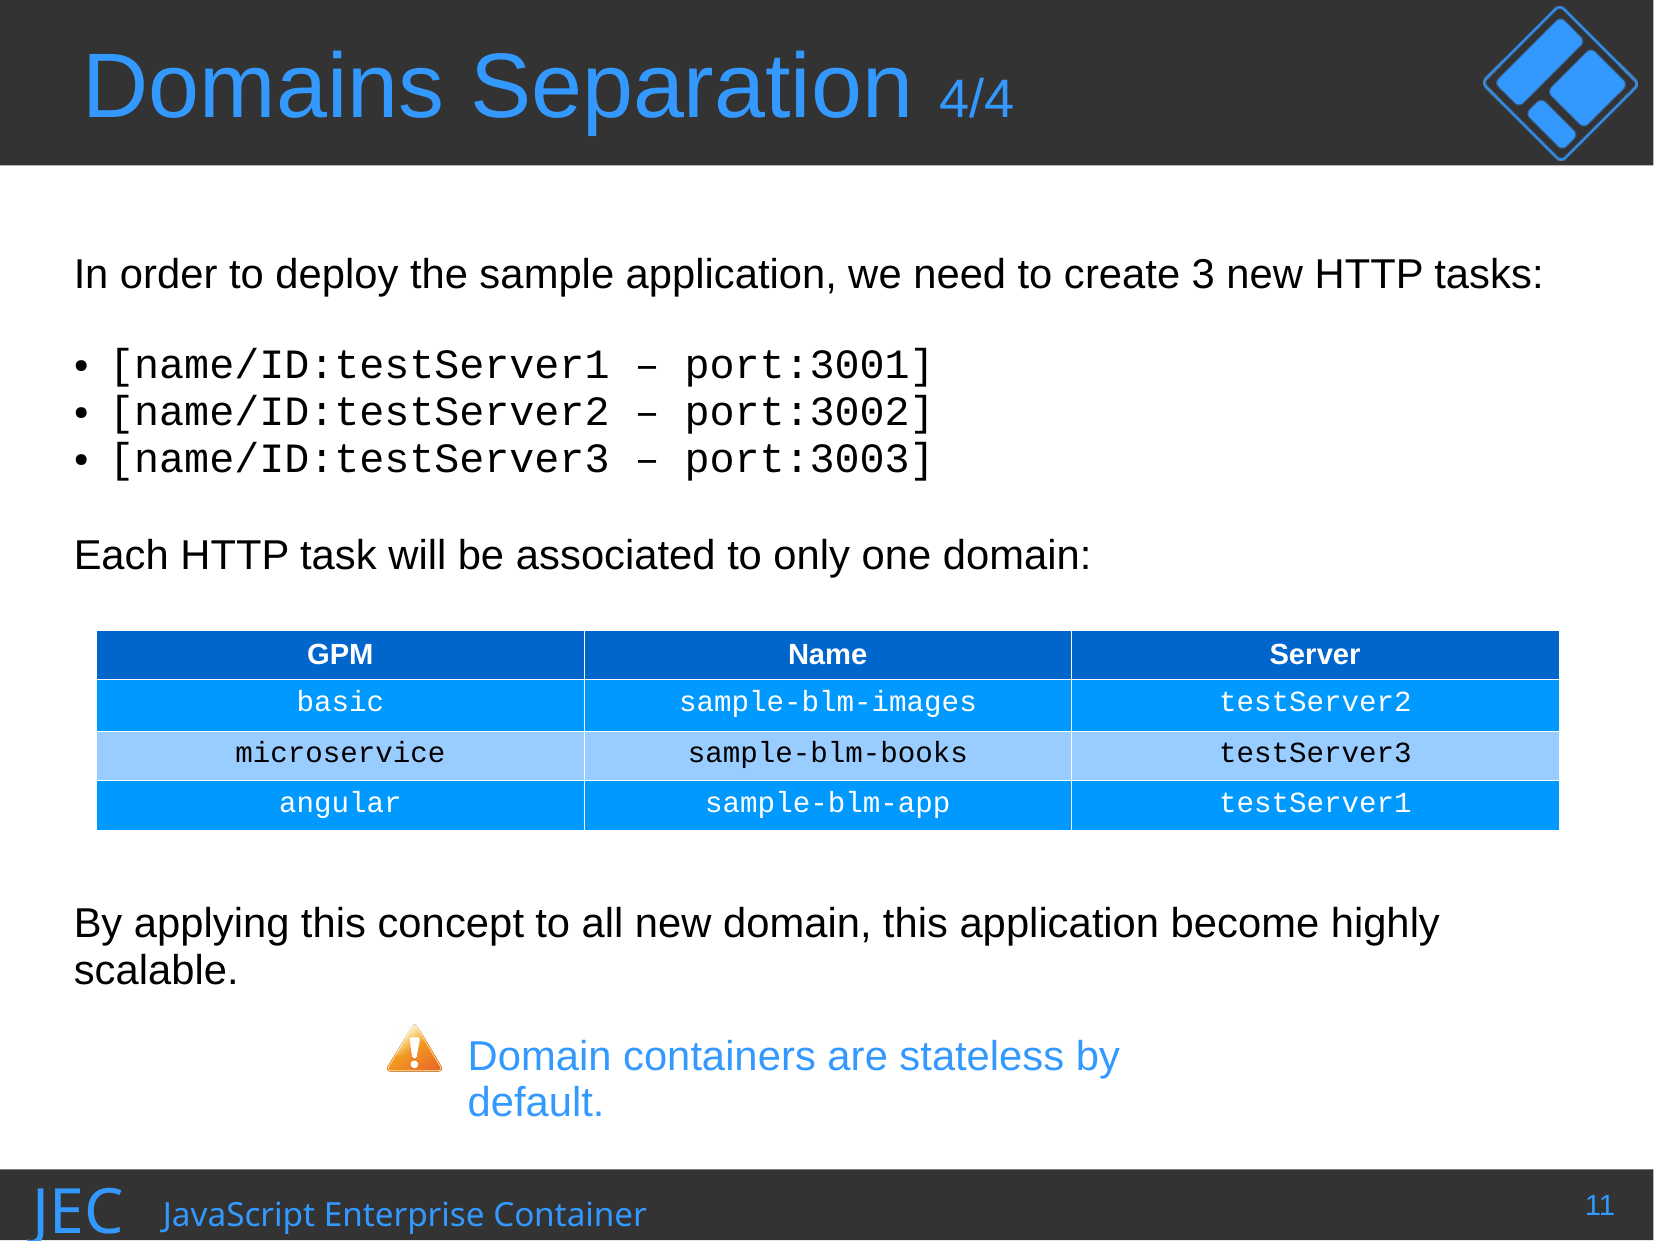

# Domains Separation 4/4
In order to deploy the sample application, we need to create 3 new HTTP tasks:
[name/ID:testServer1 – port:3001]
[name/ID:testServer2 – port:3002]
[name/ID:testServer3 – port:3003]
Each HTTP task will be associated to only one domain:
| GPM | Name | Server |
| --- | --- | --- |
| basic | sample-blm-images | testServer2 |
| microservice | sample-blm-books | testServer3 |
| angular | sample-blm-app | testServer1 |
By applying this concept to all new domain, this application become highly scalable.
Domain containers are stateless by default.
JEC
11
JavaScript Enterprise Container